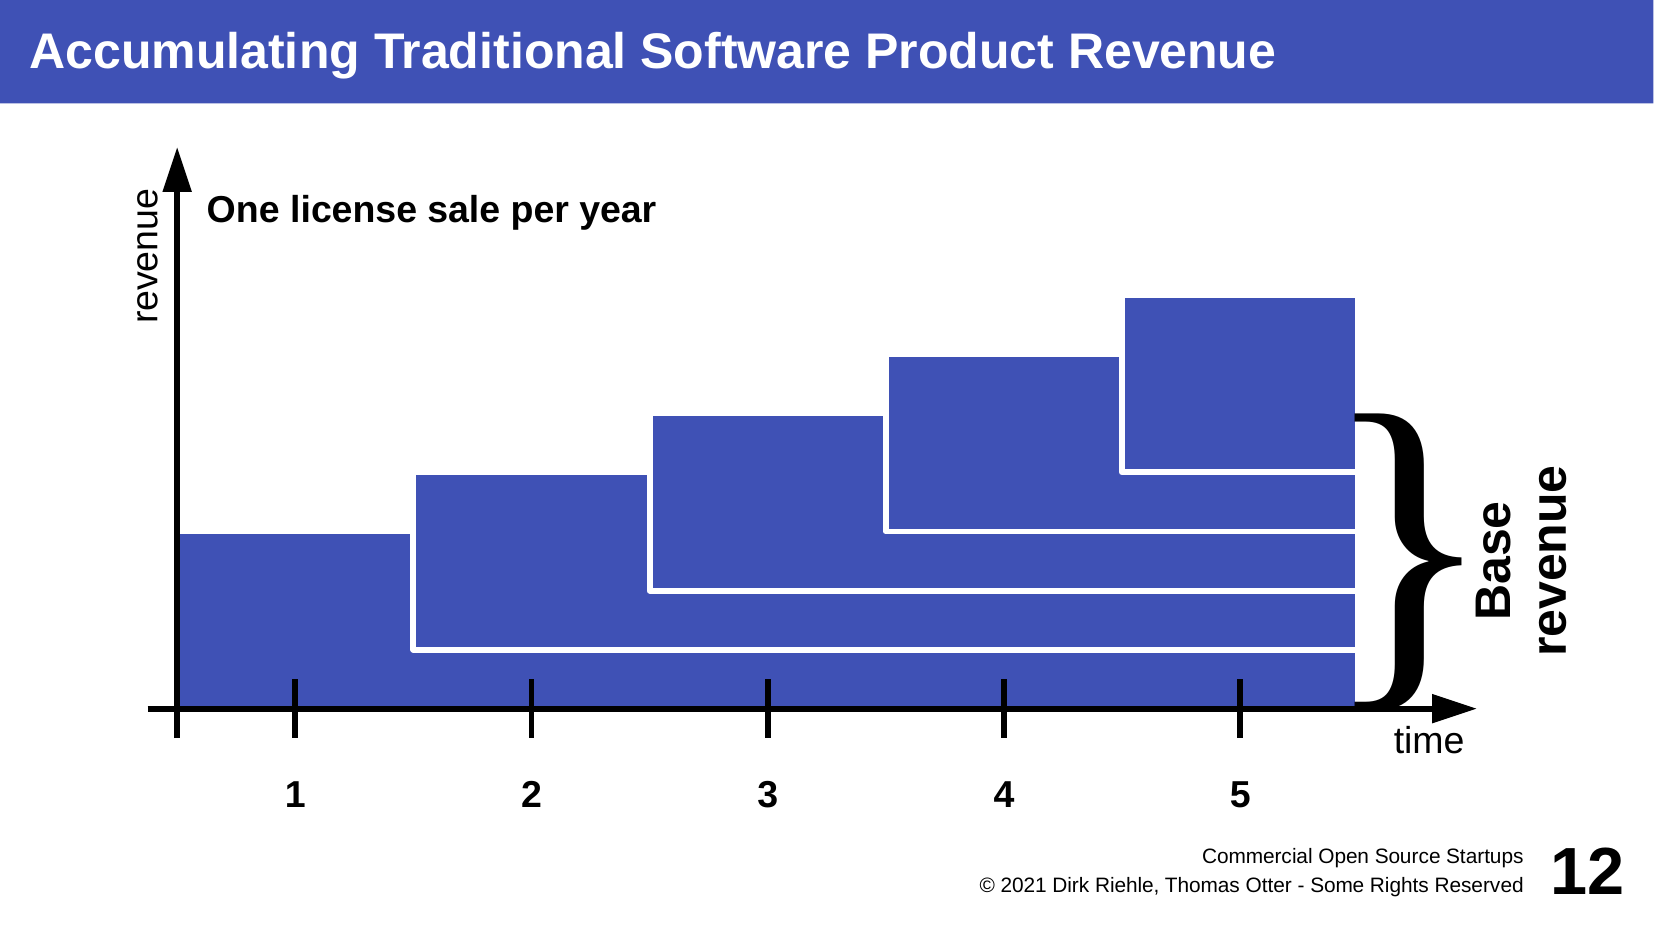

# Accumulating Traditional Software Product Revenue
One license sale per year
revenue
}
Base revenue
1
2
3
4
5
time
Commercial Open Source Startups
12
© 2021 Dirk Riehle, Thomas Otter - Some Rights Reserved